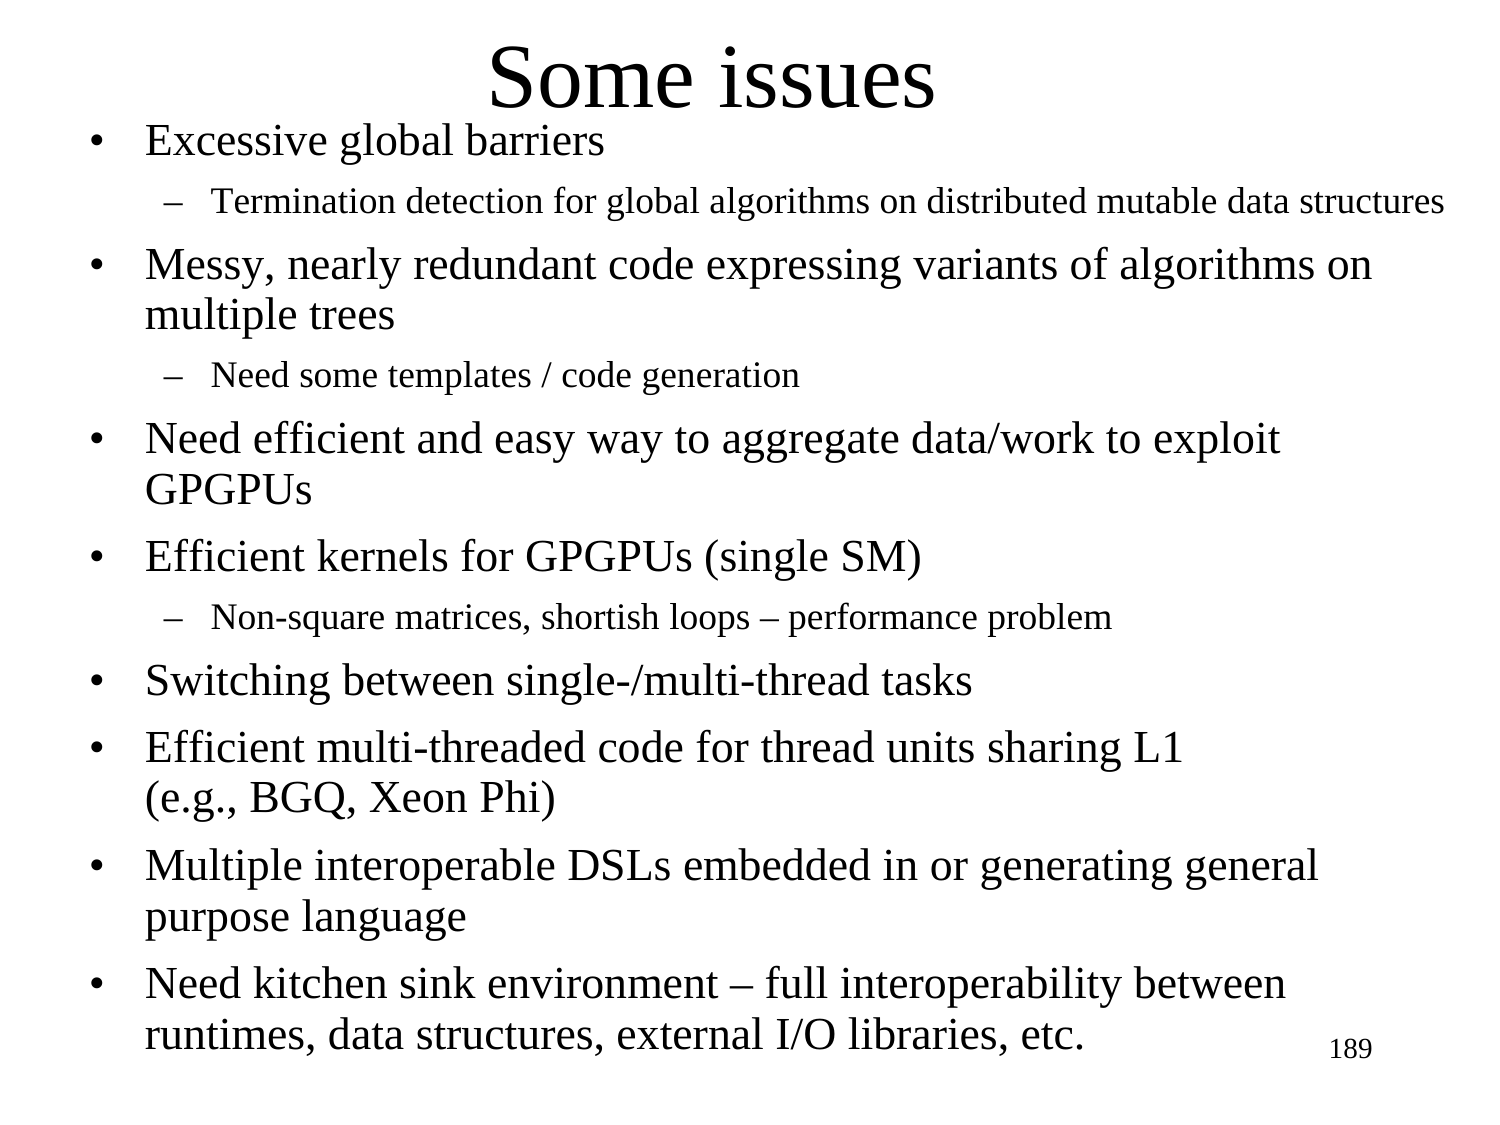

# Some issues
Excessive global barriers
Termination detection for global algorithms on distributed mutable data structures
Messy, nearly redundant code expressing variants of algorithms on multiple trees
Need some templates / code generation
Need efficient and easy way to aggregate data/work to exploit GPGPUs
Efficient kernels for GPGPUs (single SM)
Non-square matrices, shortish loops – performance problem
Switching between single-/multi-thread tasks
Efficient multi-threaded code for thread units sharing L1
(e.g., BGQ, Xeon Phi)
Multiple interoperable DSLs embedded in or generating general purpose language
Need kitchen sink environment – full interoperability between runtimes, data structures, external I/O libraries, etc.
189